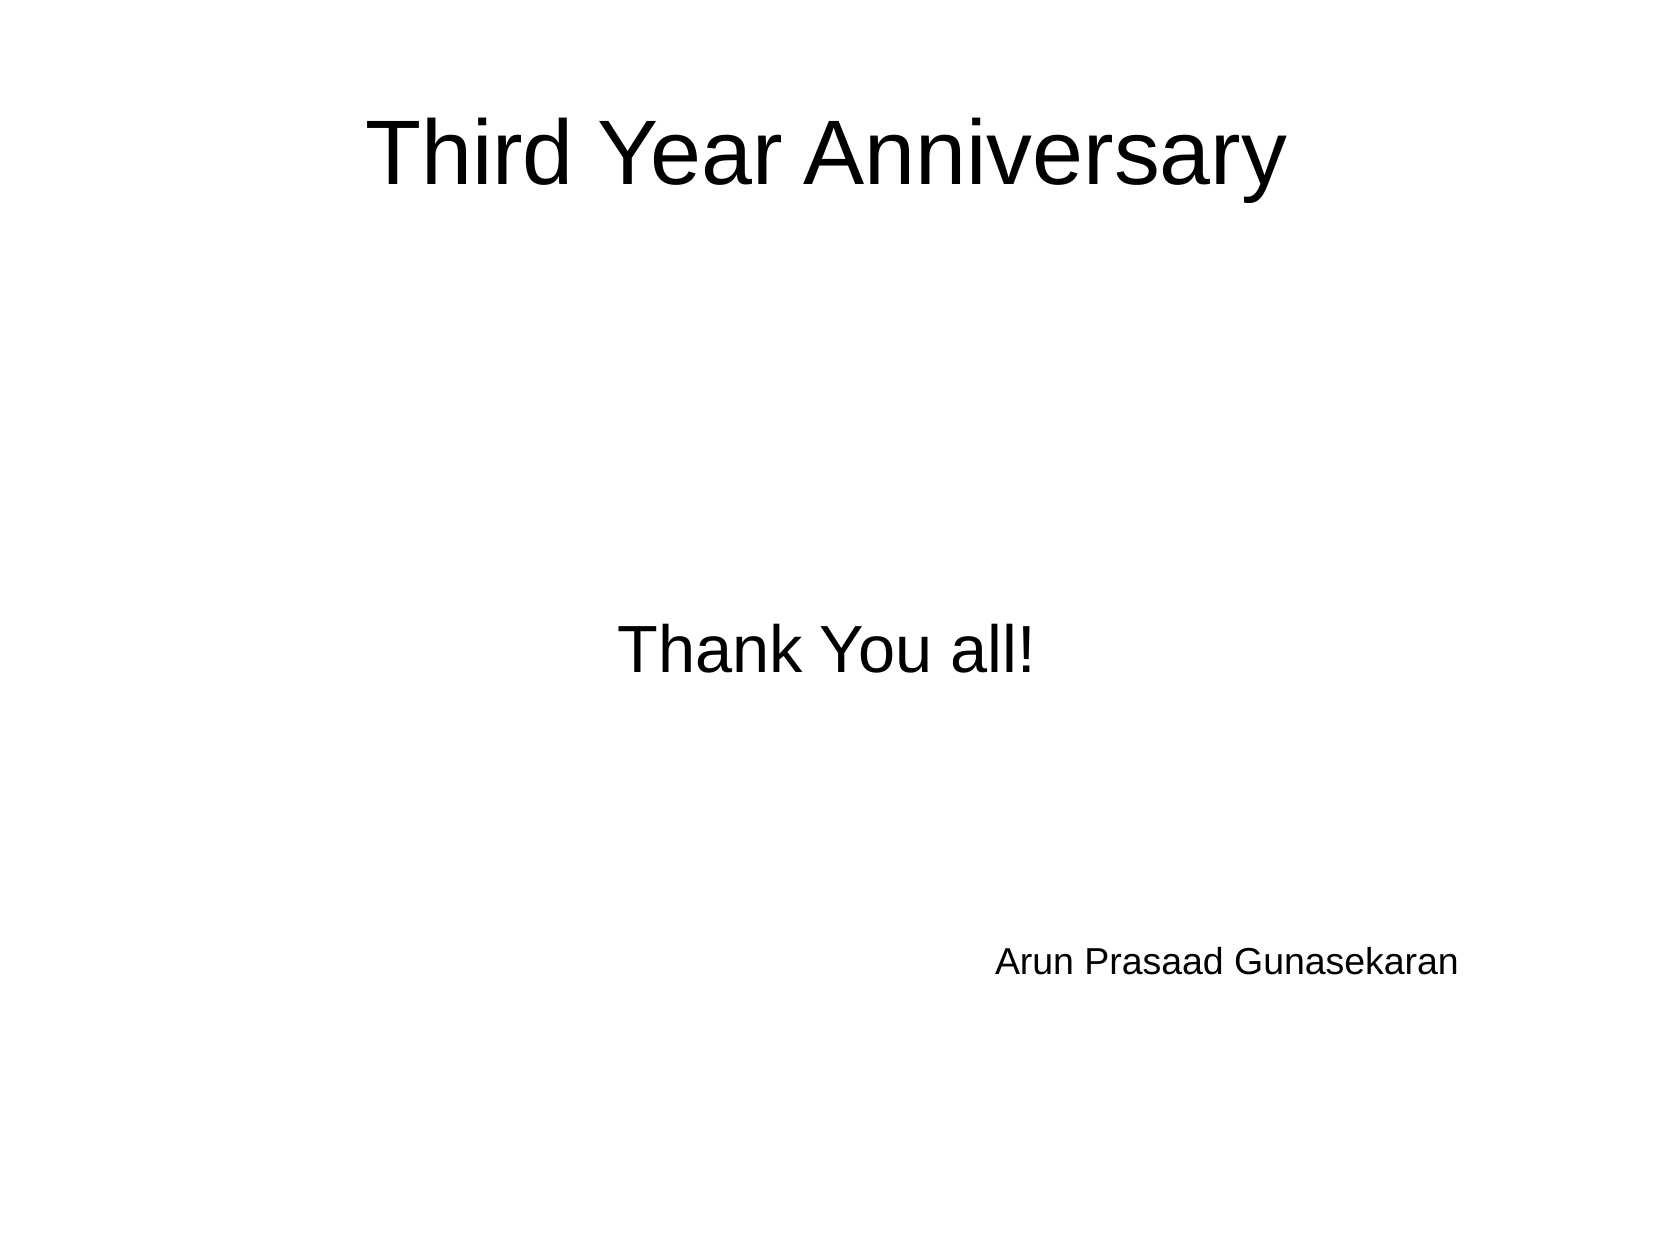

# Third Year Anniversary
Thank You all!
Arun Prasaad Gunasekaran